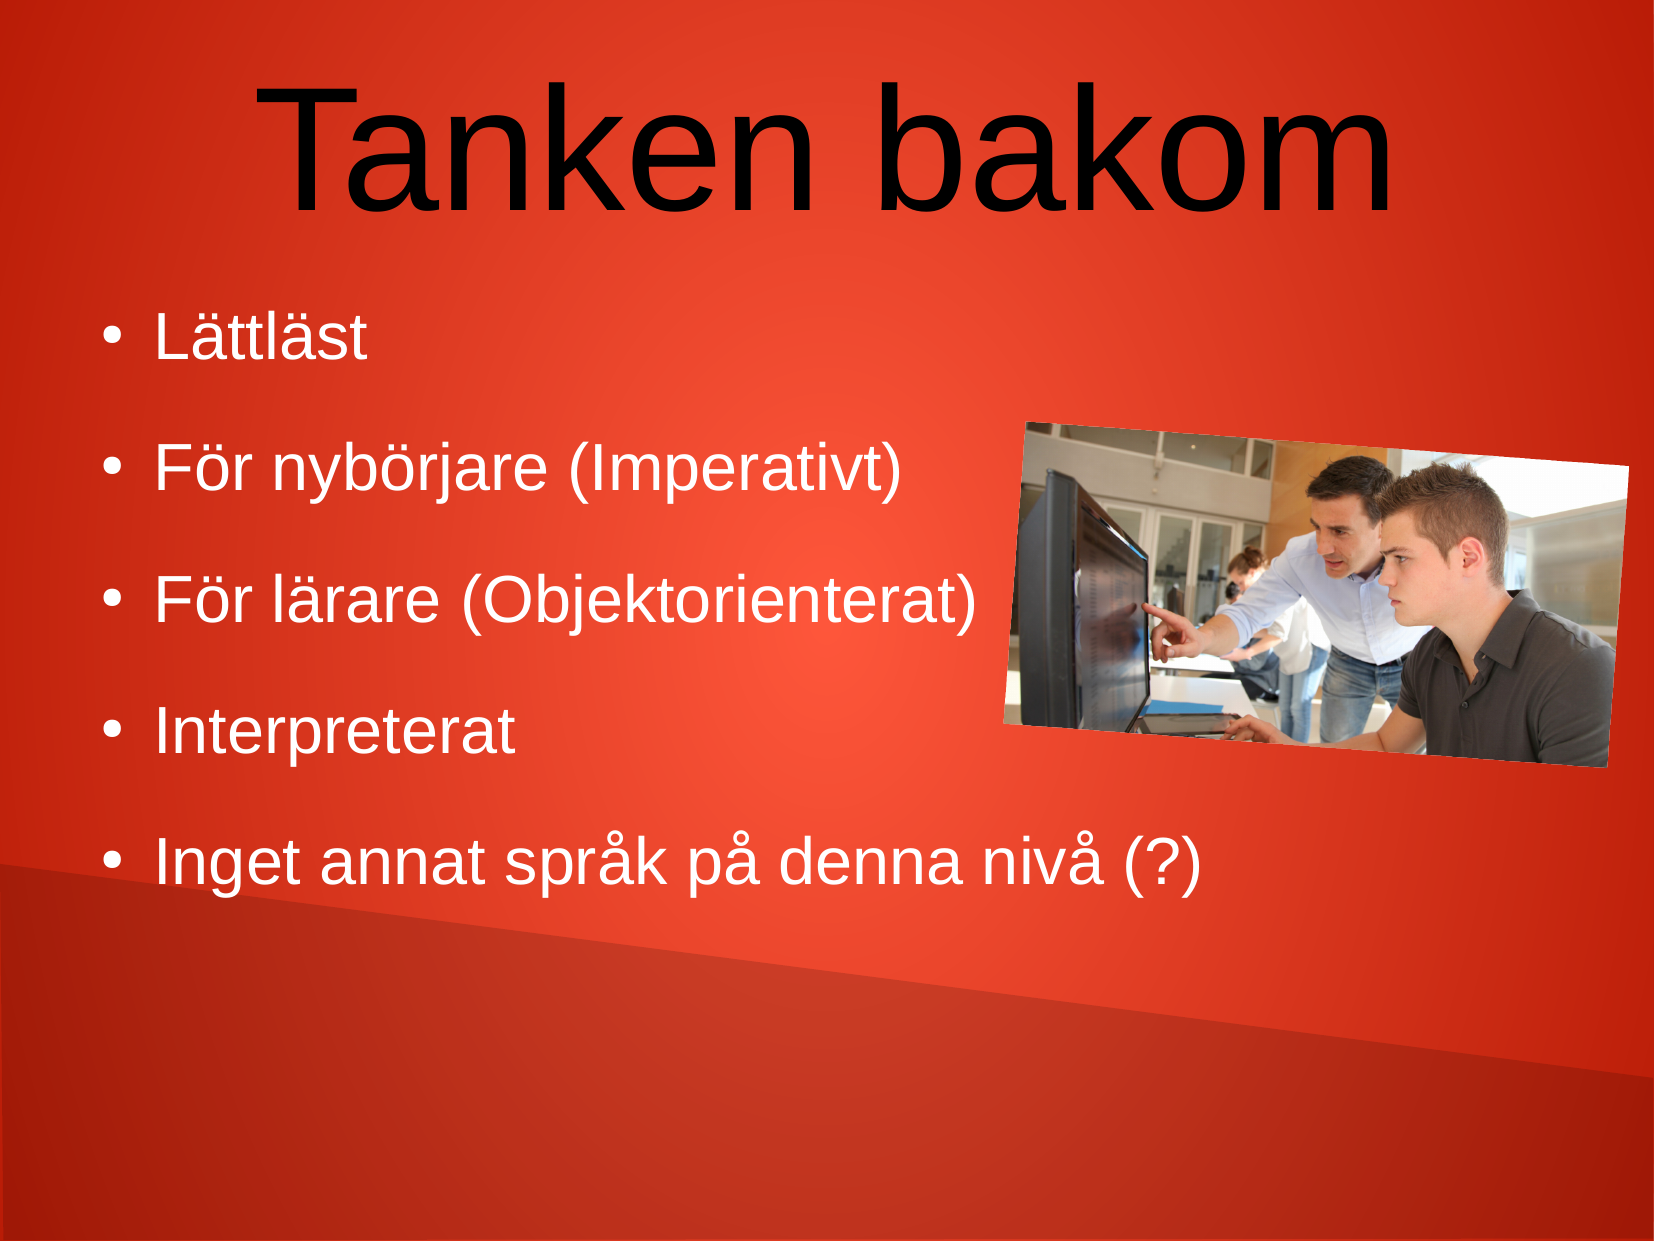

# Tanken bakom
Lättläst
För nybörjare (Imperativt)
För lärare (Objektorienterat)
Interpreterat
Inget annat språk på denna nivå (?)